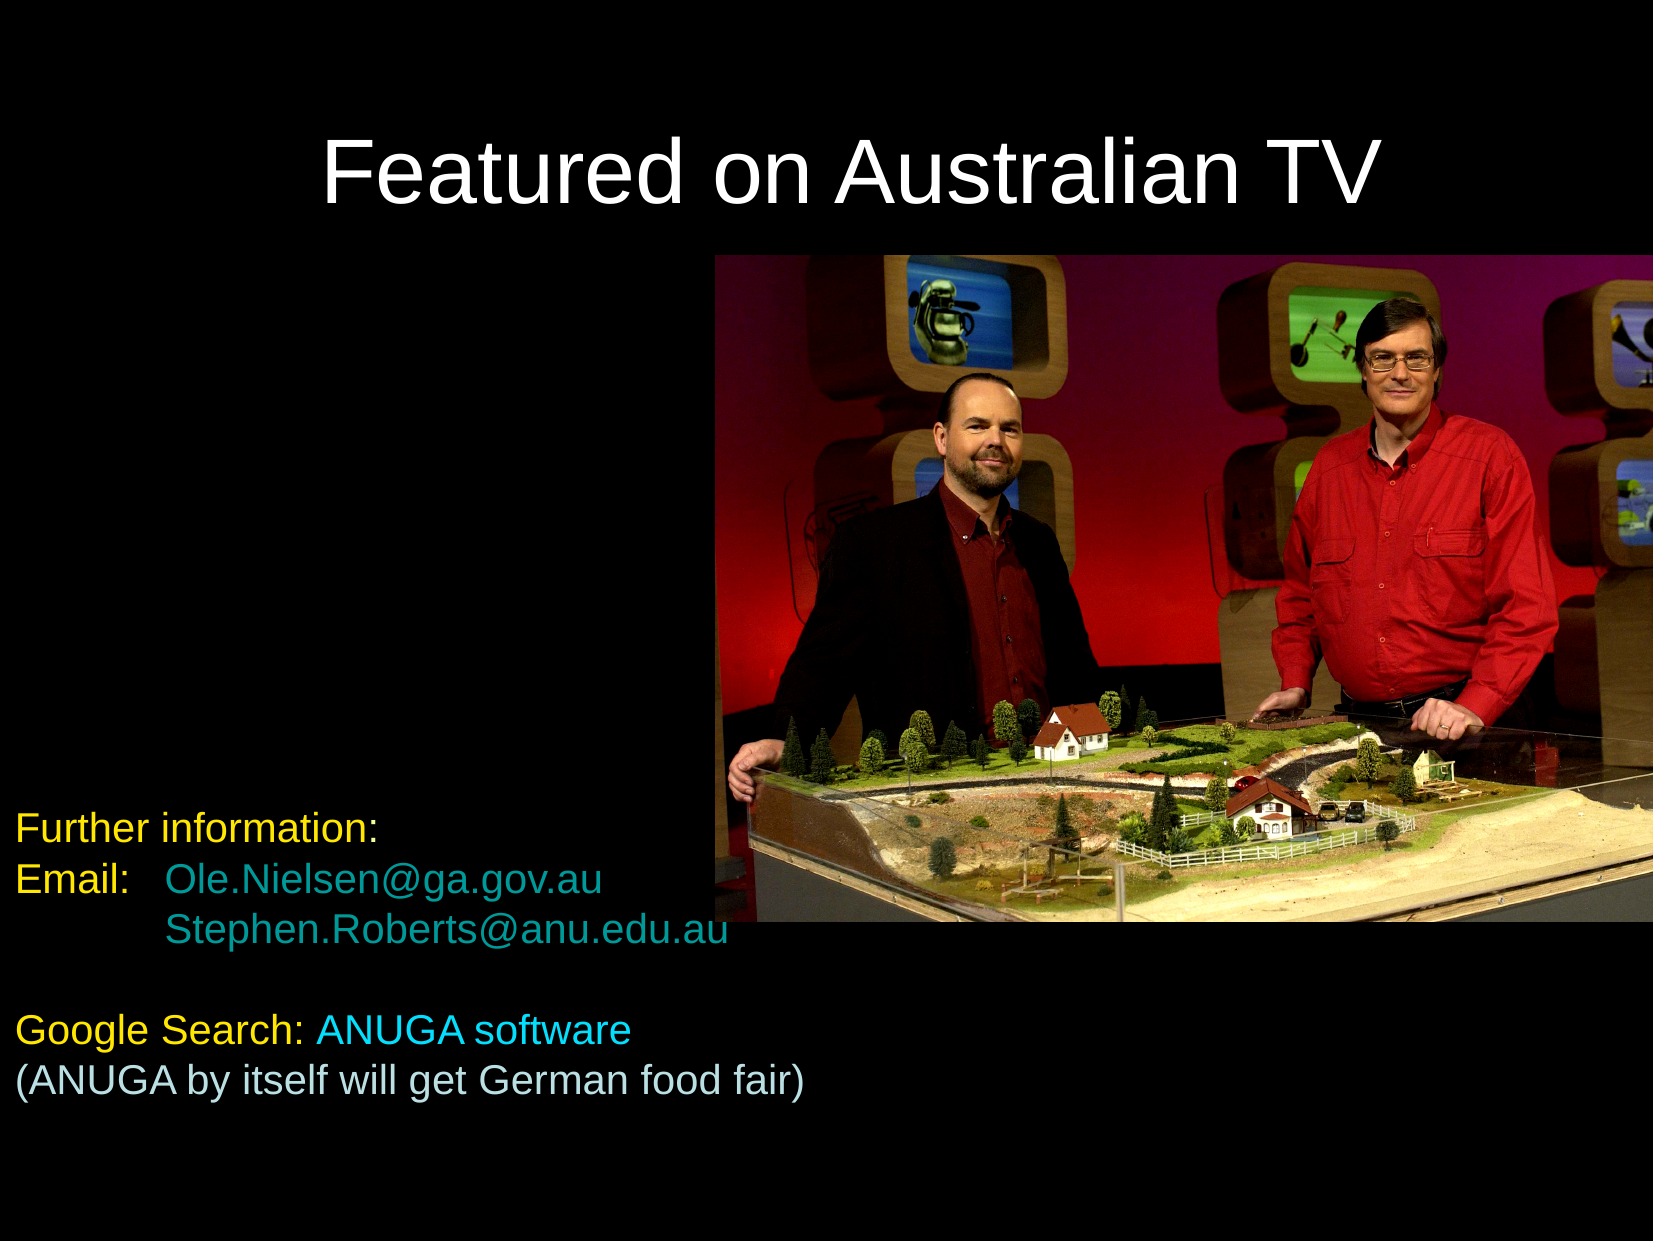

# Featured on Australian TV
Further information:
Email: 	Ole.Nielsen@ga.gov.au
		Stephen.Roberts@anu.edu.au
Google Search: ANUGA software
(ANUGA by itself will get German food fair)